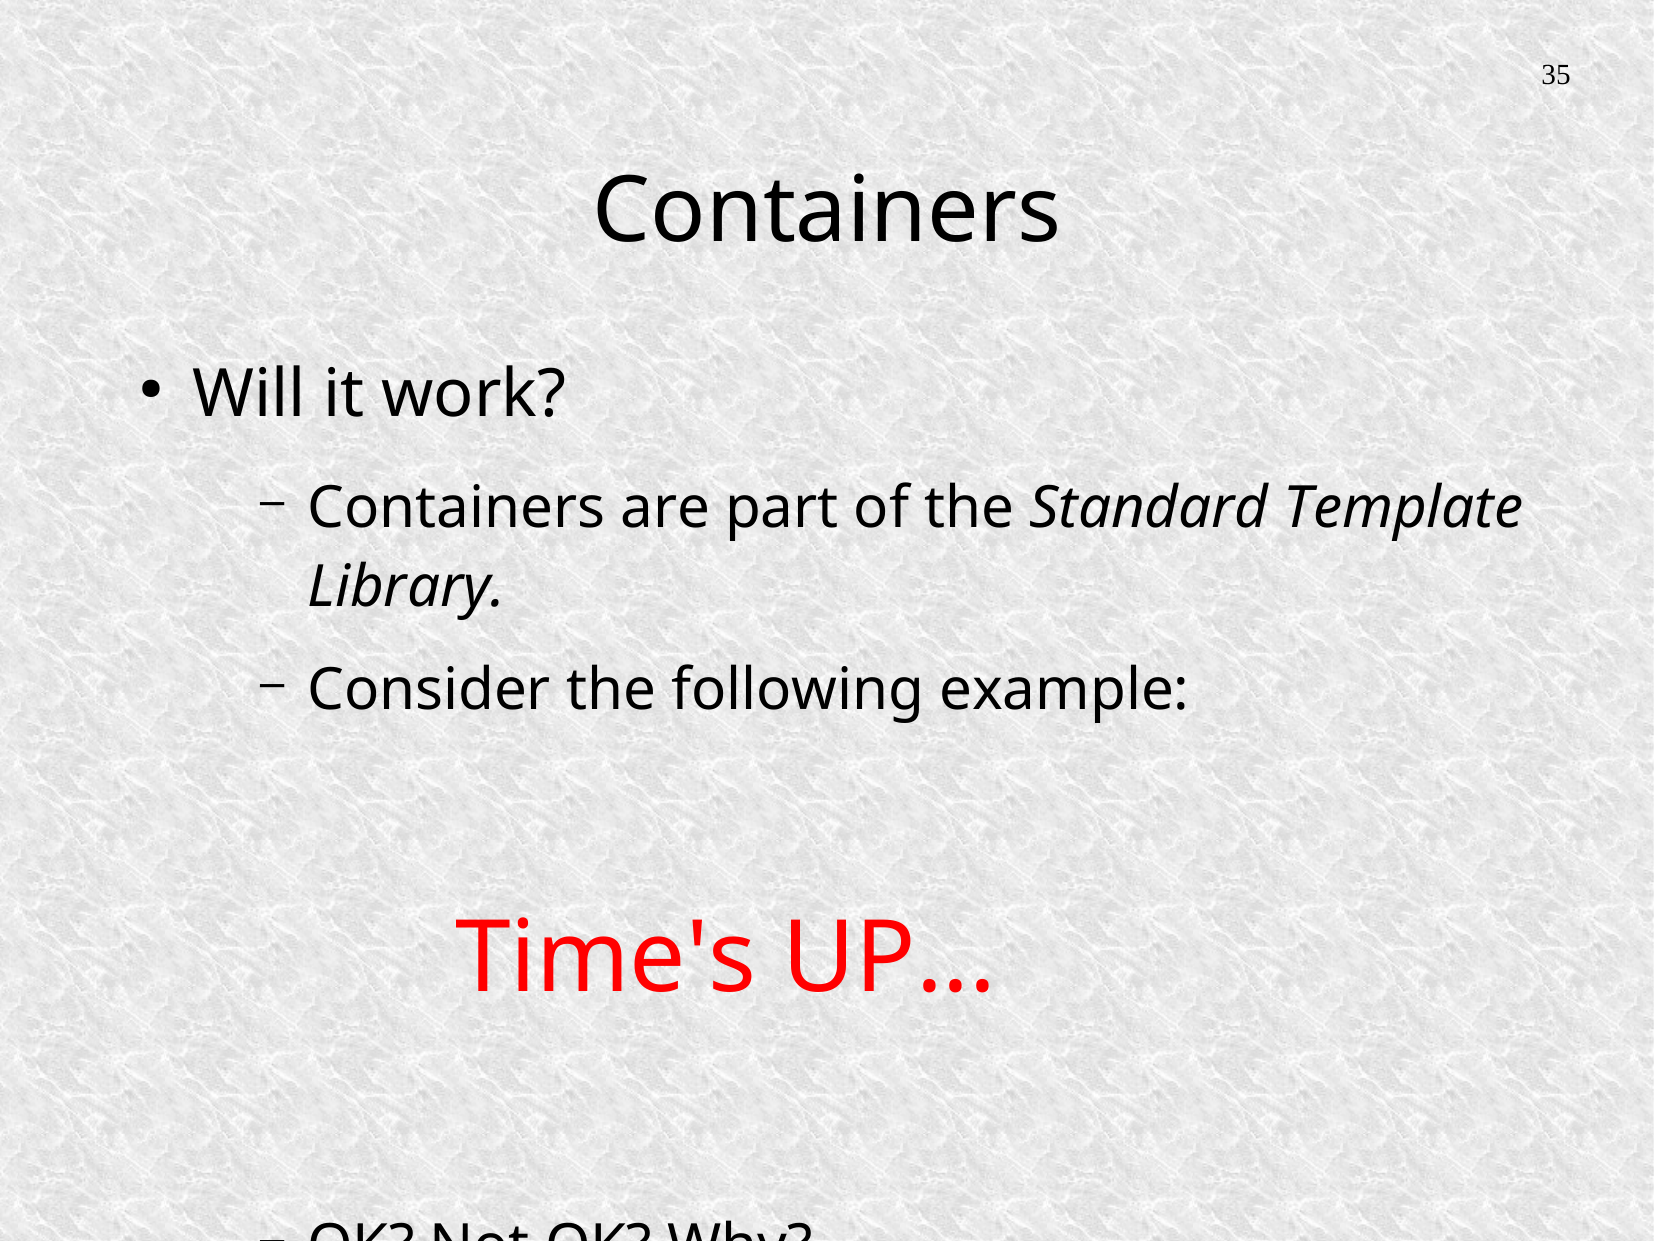

35
# Containers
Will it work?
Containers are part of the Standard Template Library.
Consider the following example:
		Time's UP...
OK? Not OK? Why?